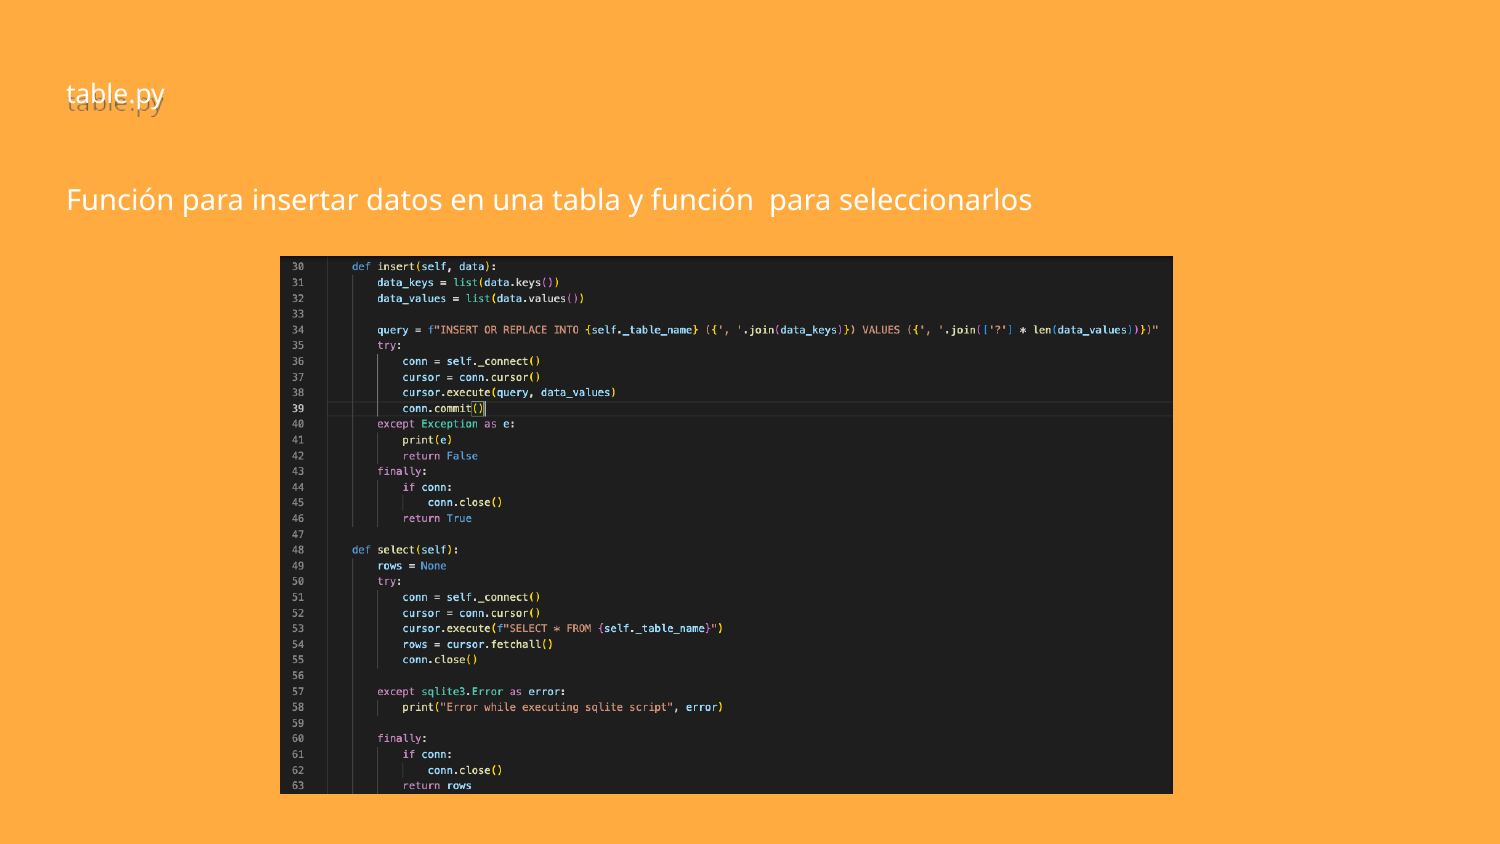

# table.py
Función para insertar datos en una tabla y función para seleccionarlos